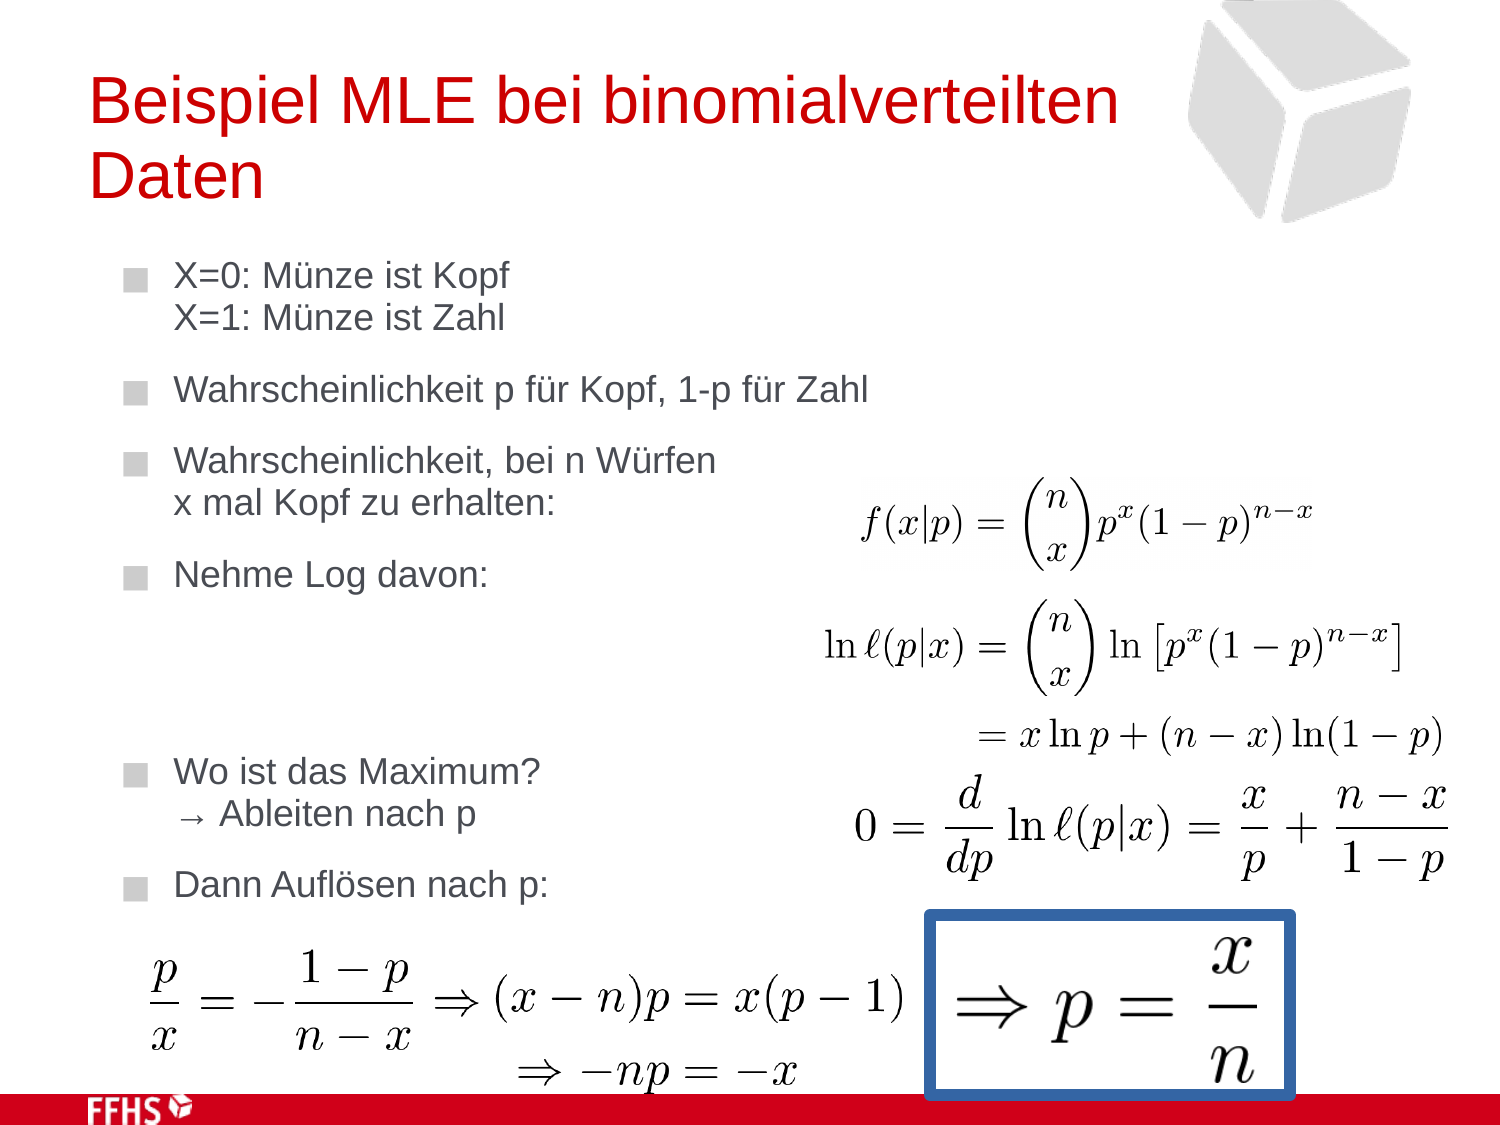

# Beispiel MLE bei binomialverteilten Daten
X=0: Münze ist Kopf
X=1: Münze ist Zahl
Wahrscheinlichkeit p für Kopf, 1-p für Zahl
Wahrscheinlichkeit, bei n Würfen
x mal Kopf zu erhalten:
Nehme Log davon:
Wo ist das Maximum?
→ Ableiten nach p
Dann Auflösen nach p: